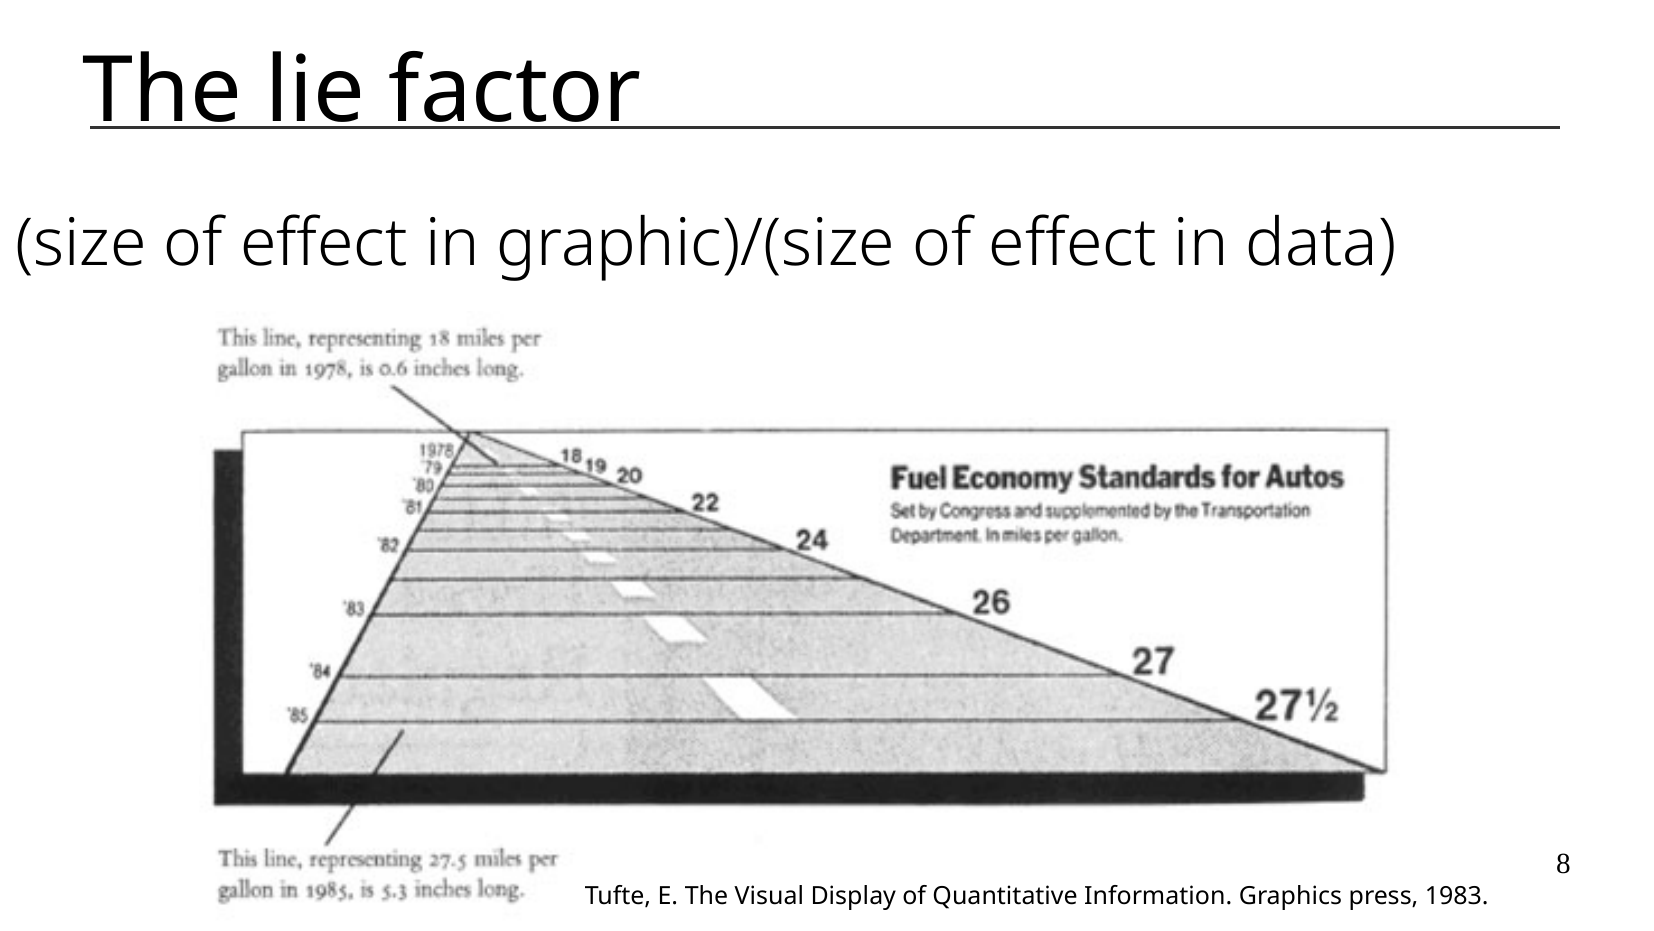

# The lie factor
(size of effect in graphic)/(size of effect in data)
8
Tufte, E. The Visual Display of Quantitative Information. Graphics press, 1983.